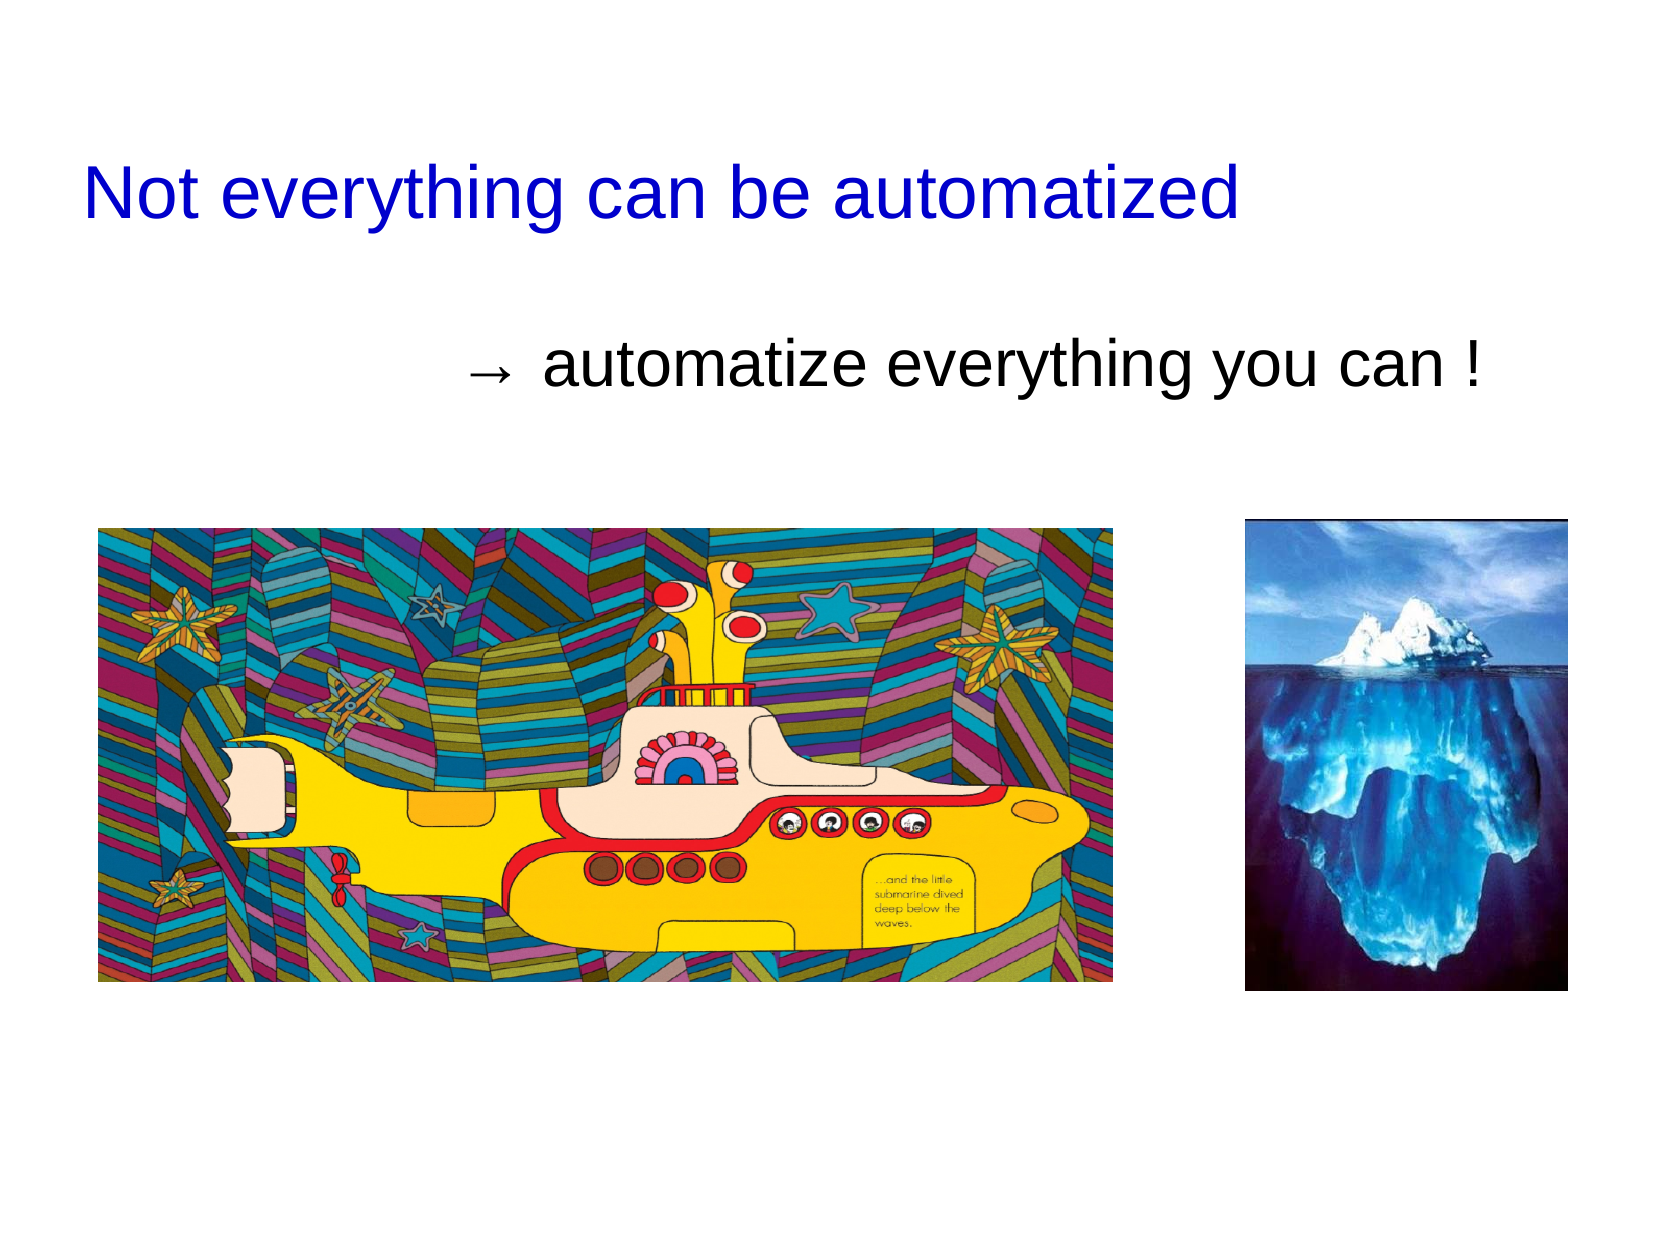

# Not everything can be automatized → automatize everything you can !